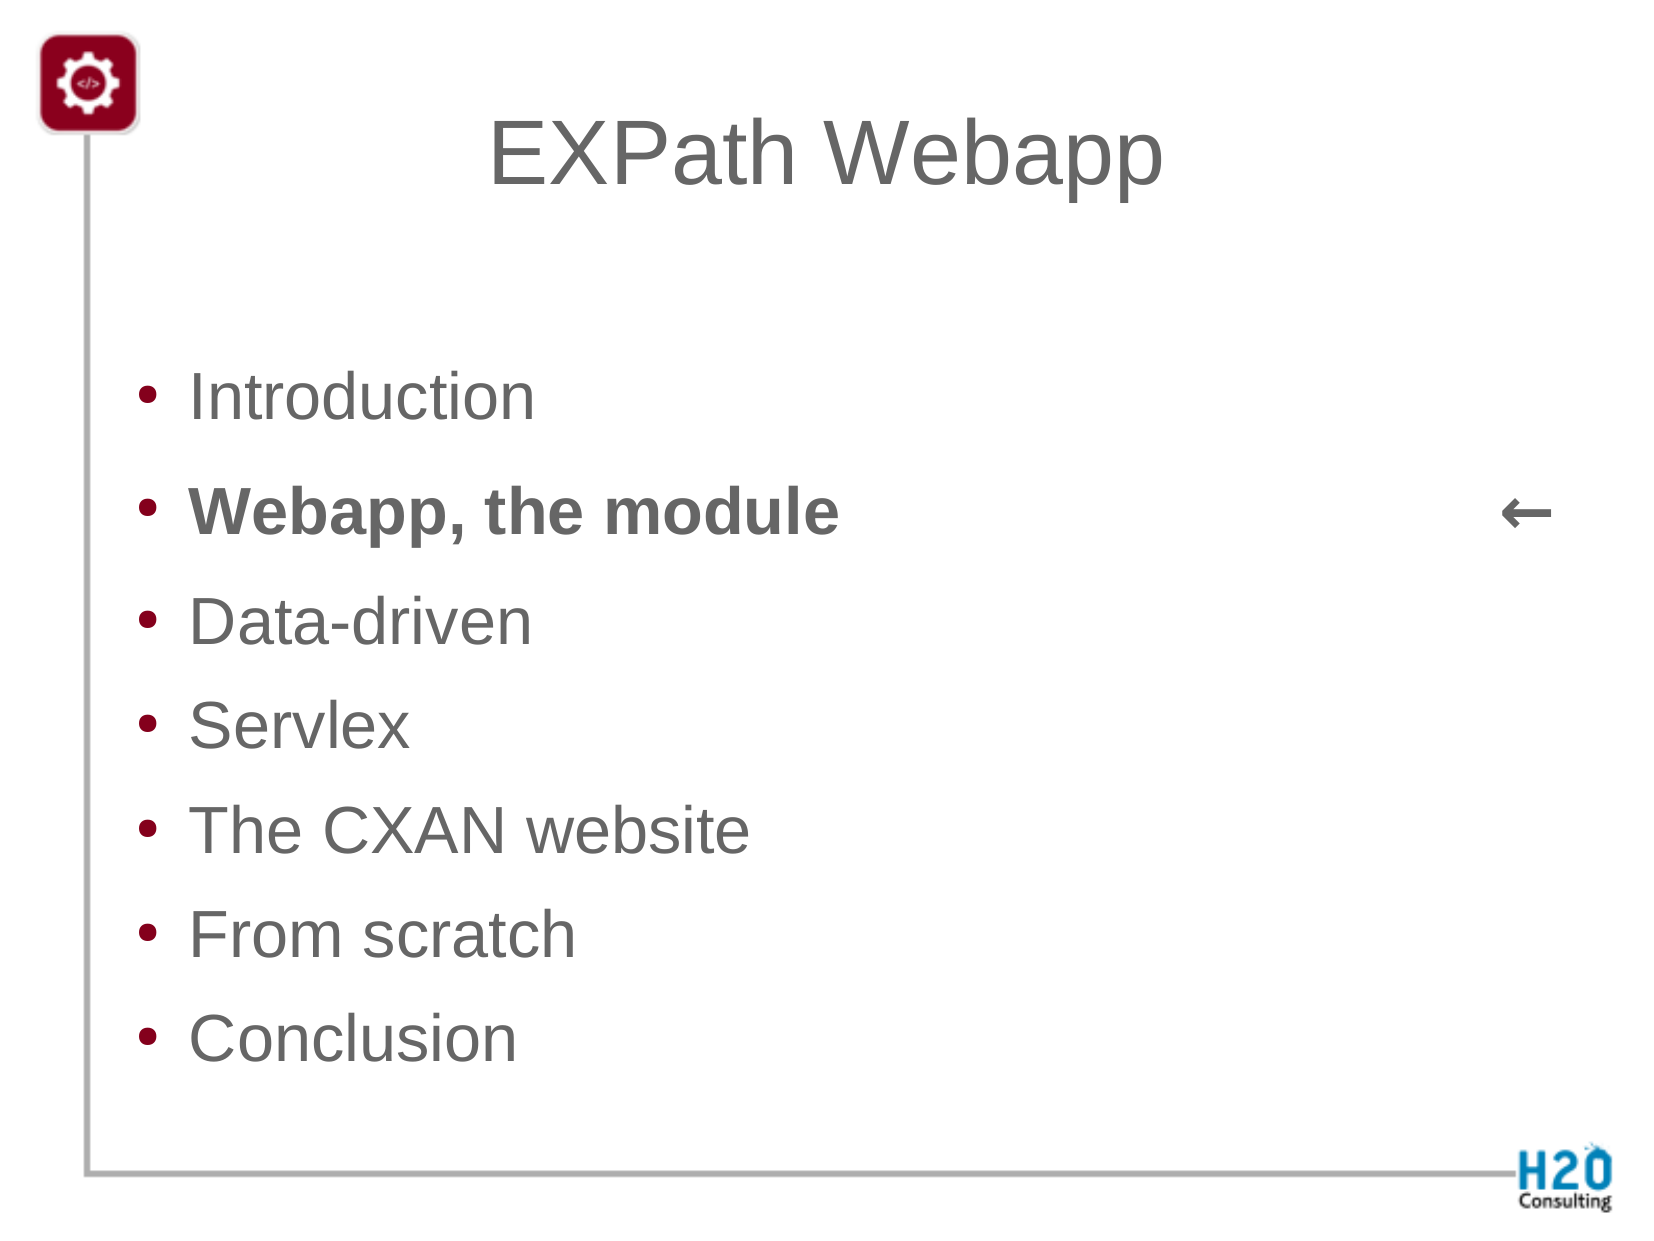

# EXPath Webapp
Introduction
Webapp, the module									 ←
Data-driven
Servlex
The CXAN website
From scratch
Conclusion